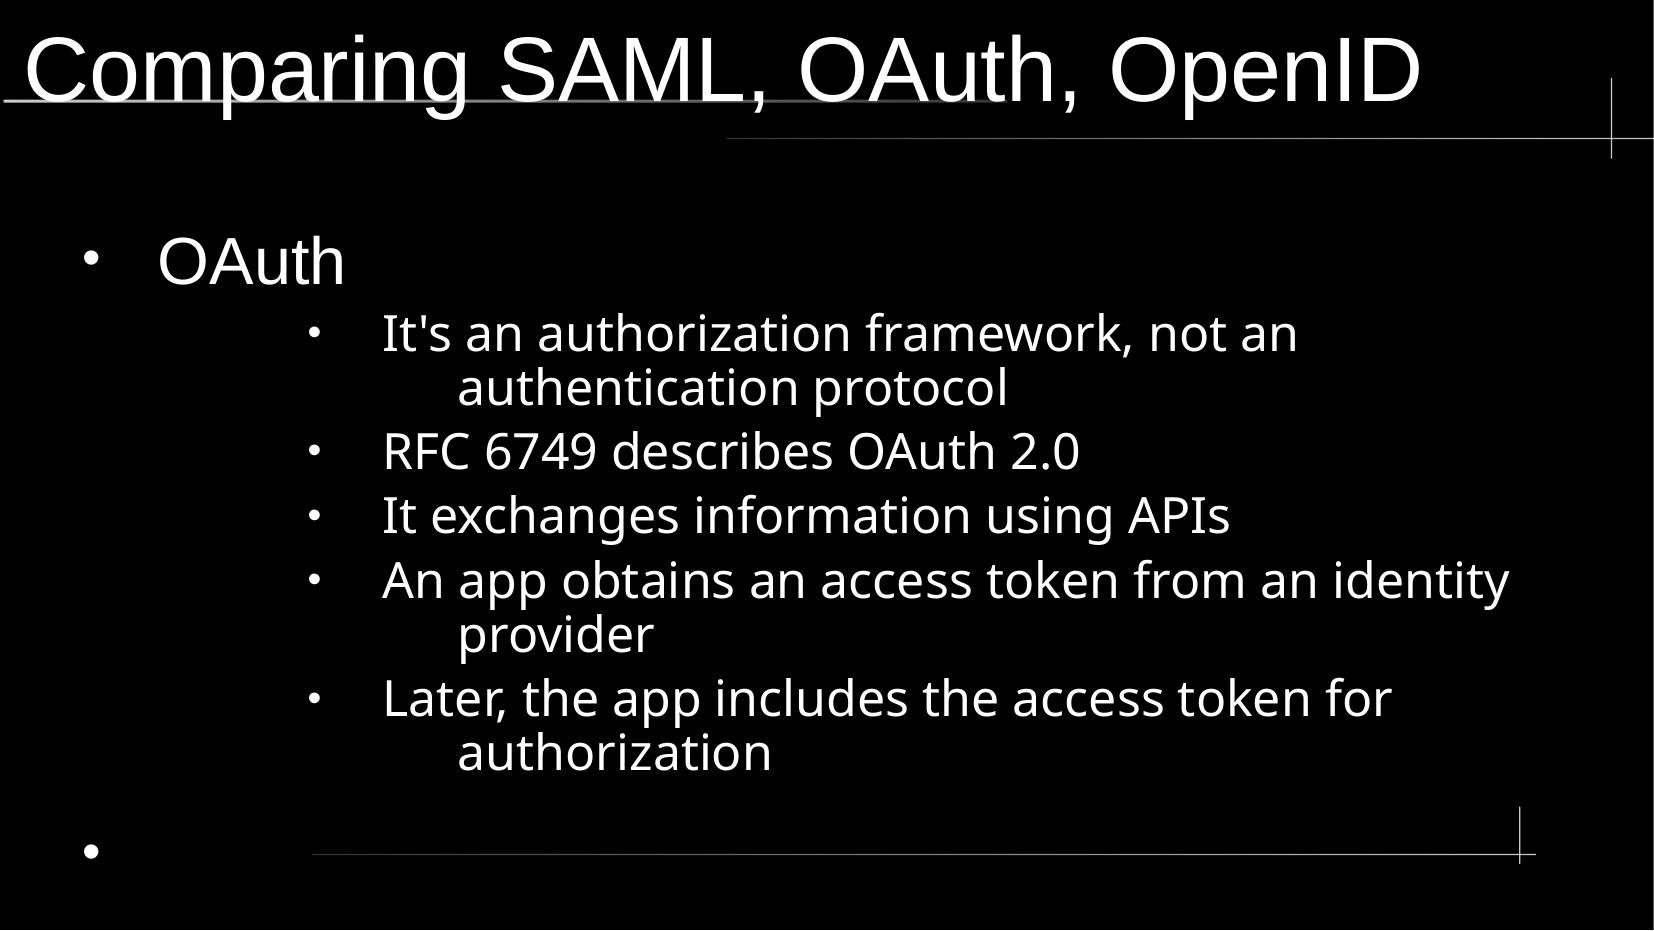

# Comparing SAML, OAuth, OpenID
OAuth
It's an authorization framework, not an authentication protocol
RFC 6749 describes OAuth 2.0
It exchanges information using APIs
An app obtains an access token from an identity provider
Later, the app includes the access token for authorization